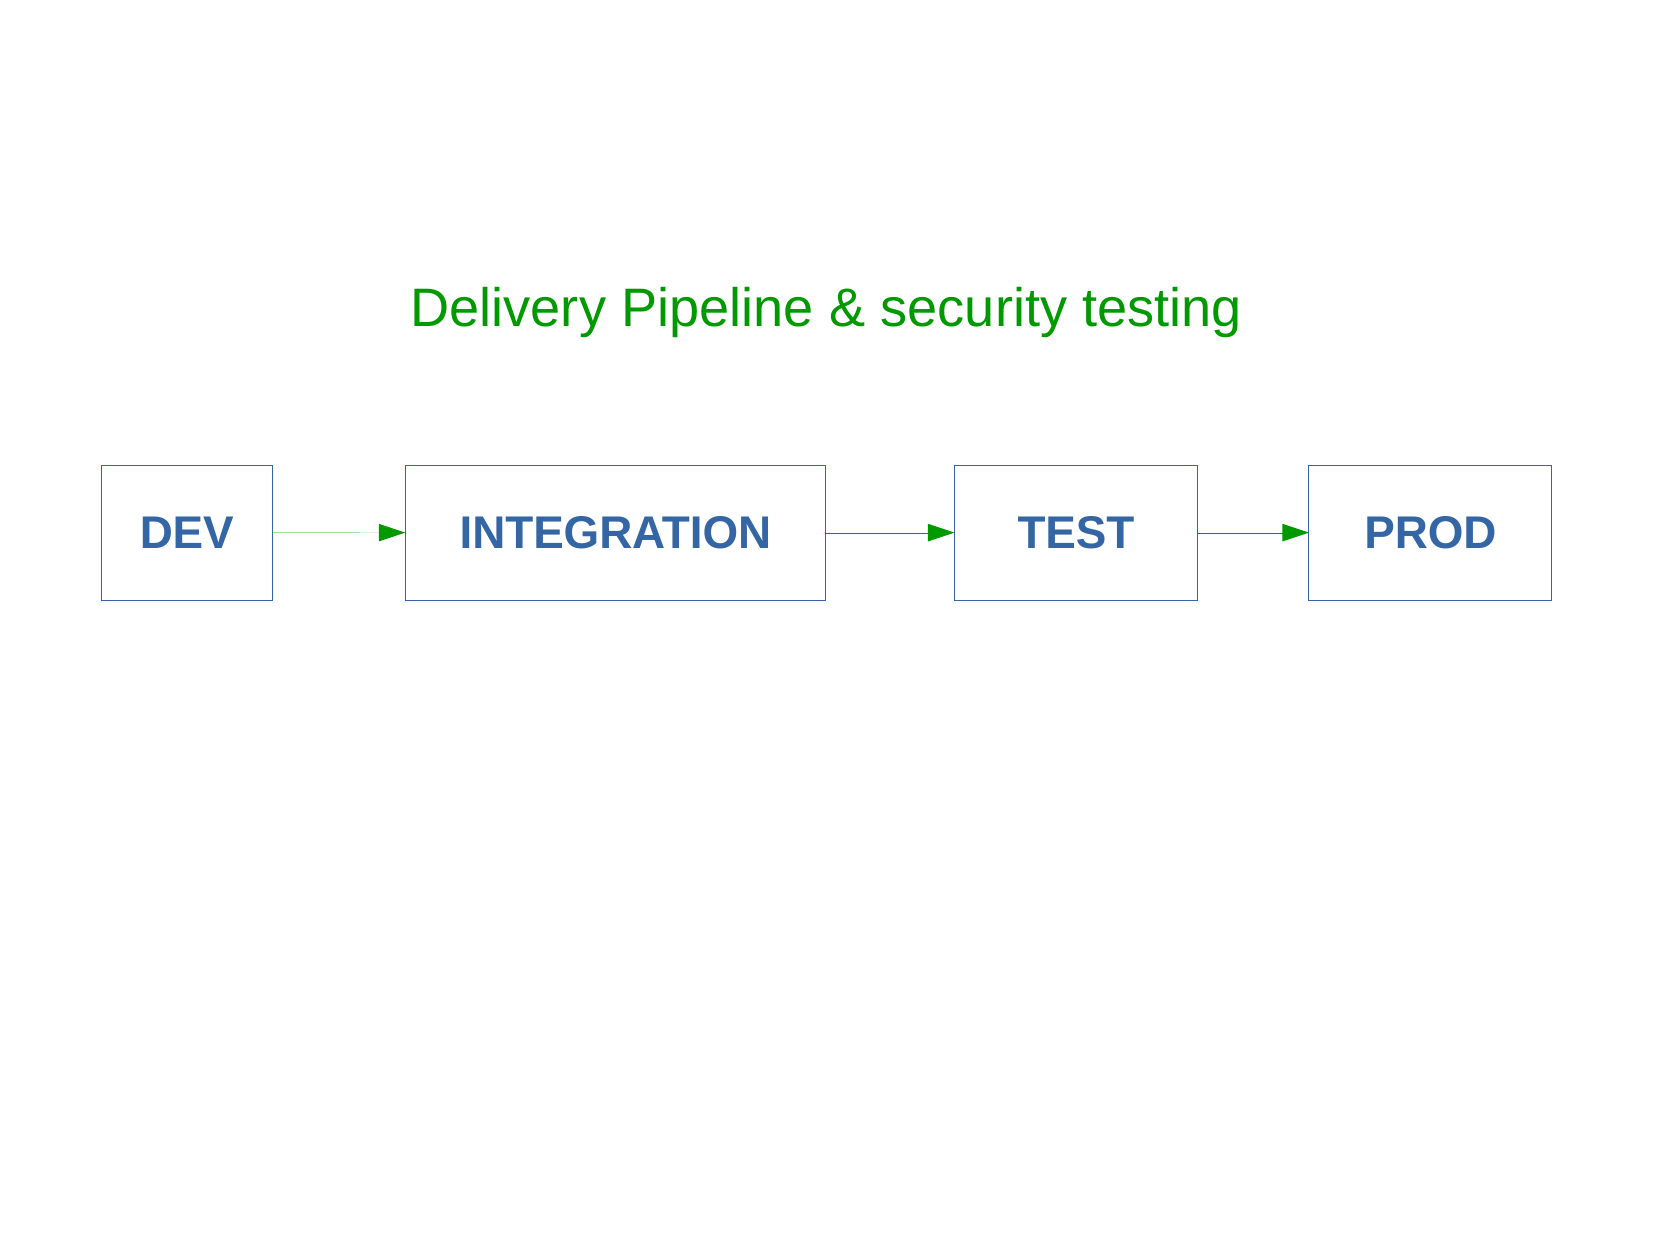

Delivery Pipeline & security testing
INTEGRATION
TEST
PROD
DEV